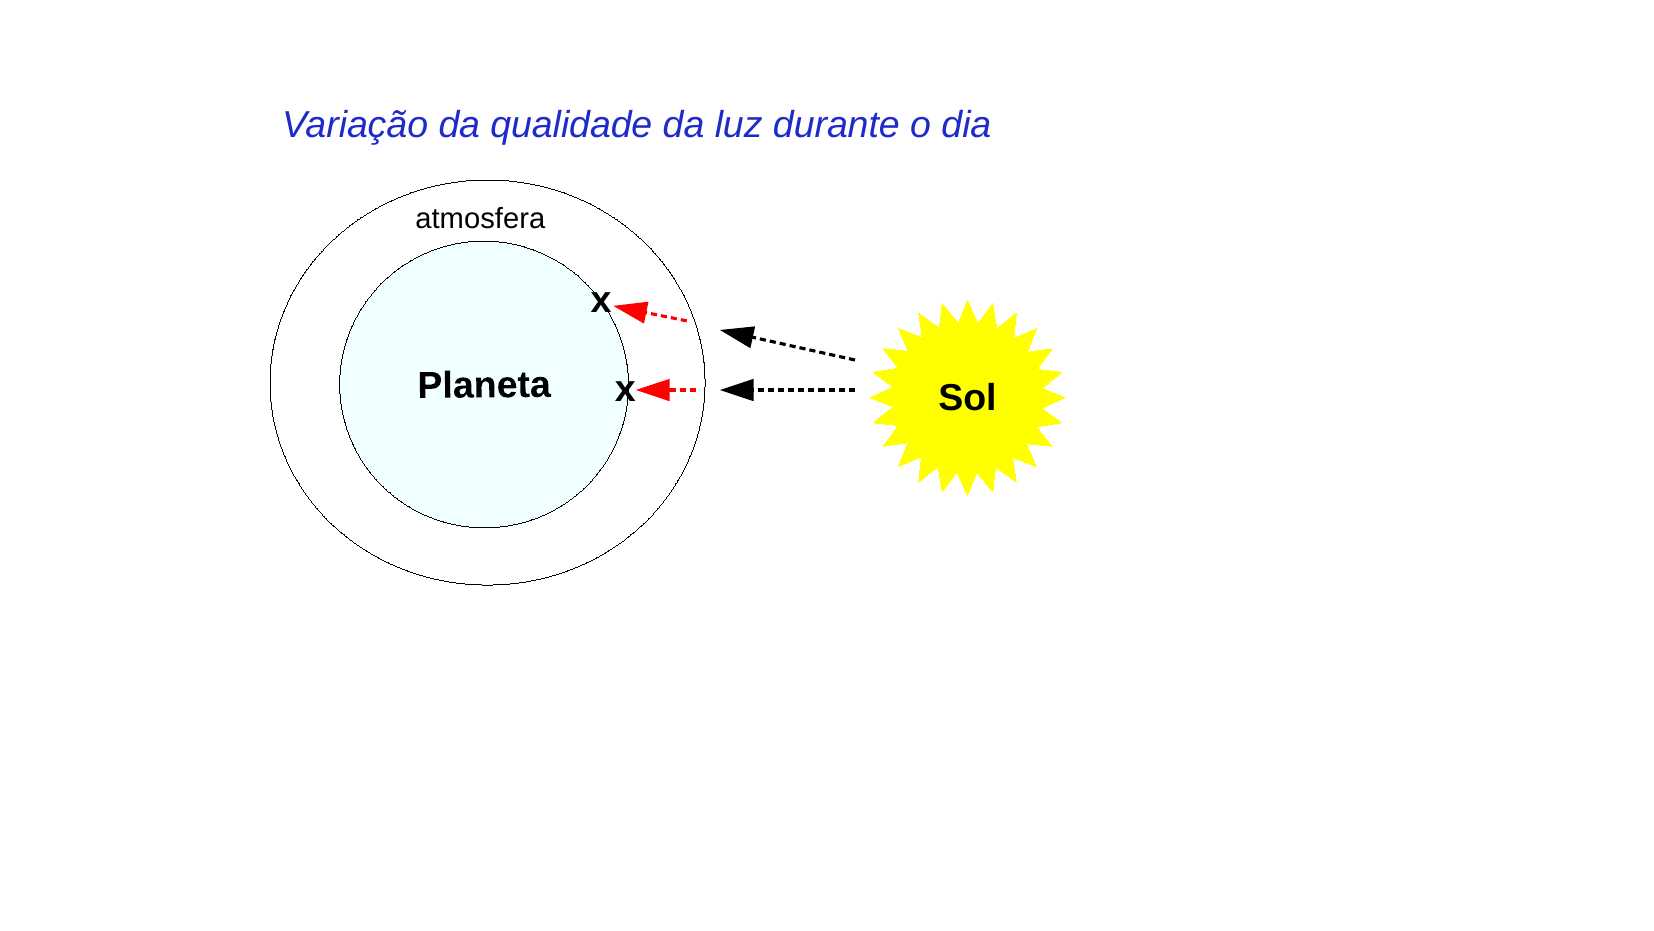

Variação da qualidade da luz durante o dia
atmosfera
Planeta
x
Sol
x